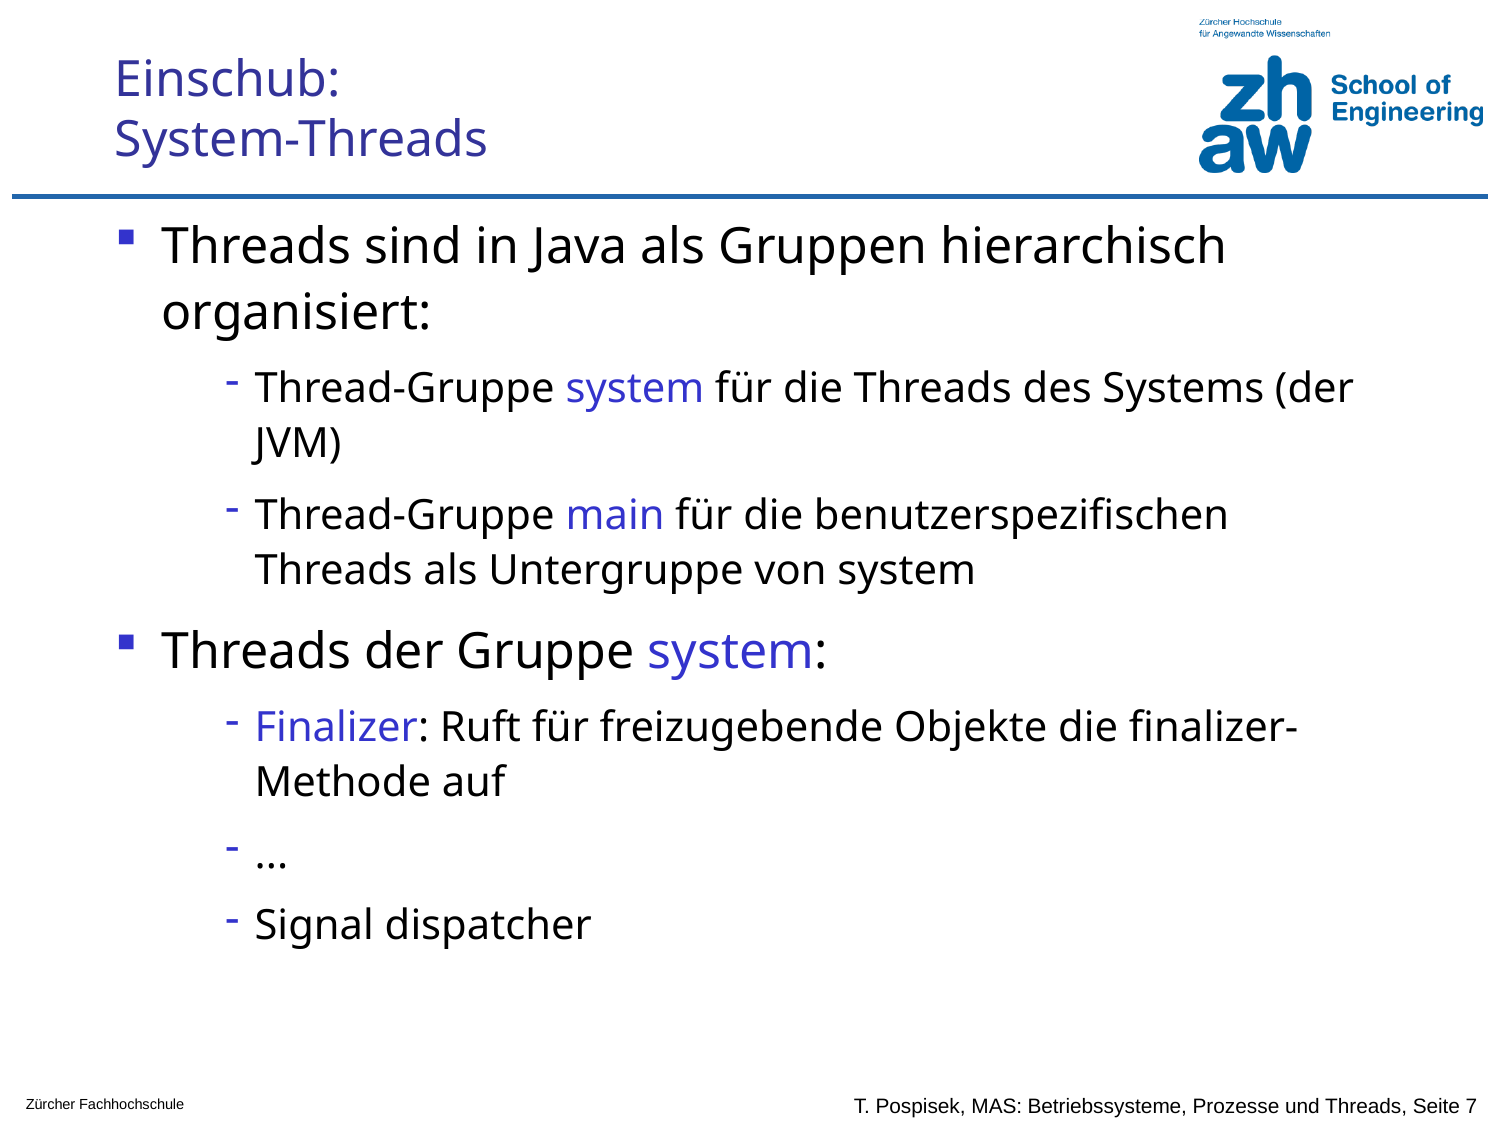

# Einschub: System-Threads
Threads sind in Java als Gruppen hierarchisch organisiert:
Thread-Gruppe system für die Threads des Systems (der JVM)
Thread-Gruppe main für die benutzerspezifischen Threads als Untergruppe von system
Threads der Gruppe system:
Finalizer: Ruft für freizugebende Objekte die finalizer-Methode auf
...
Signal dispatcher